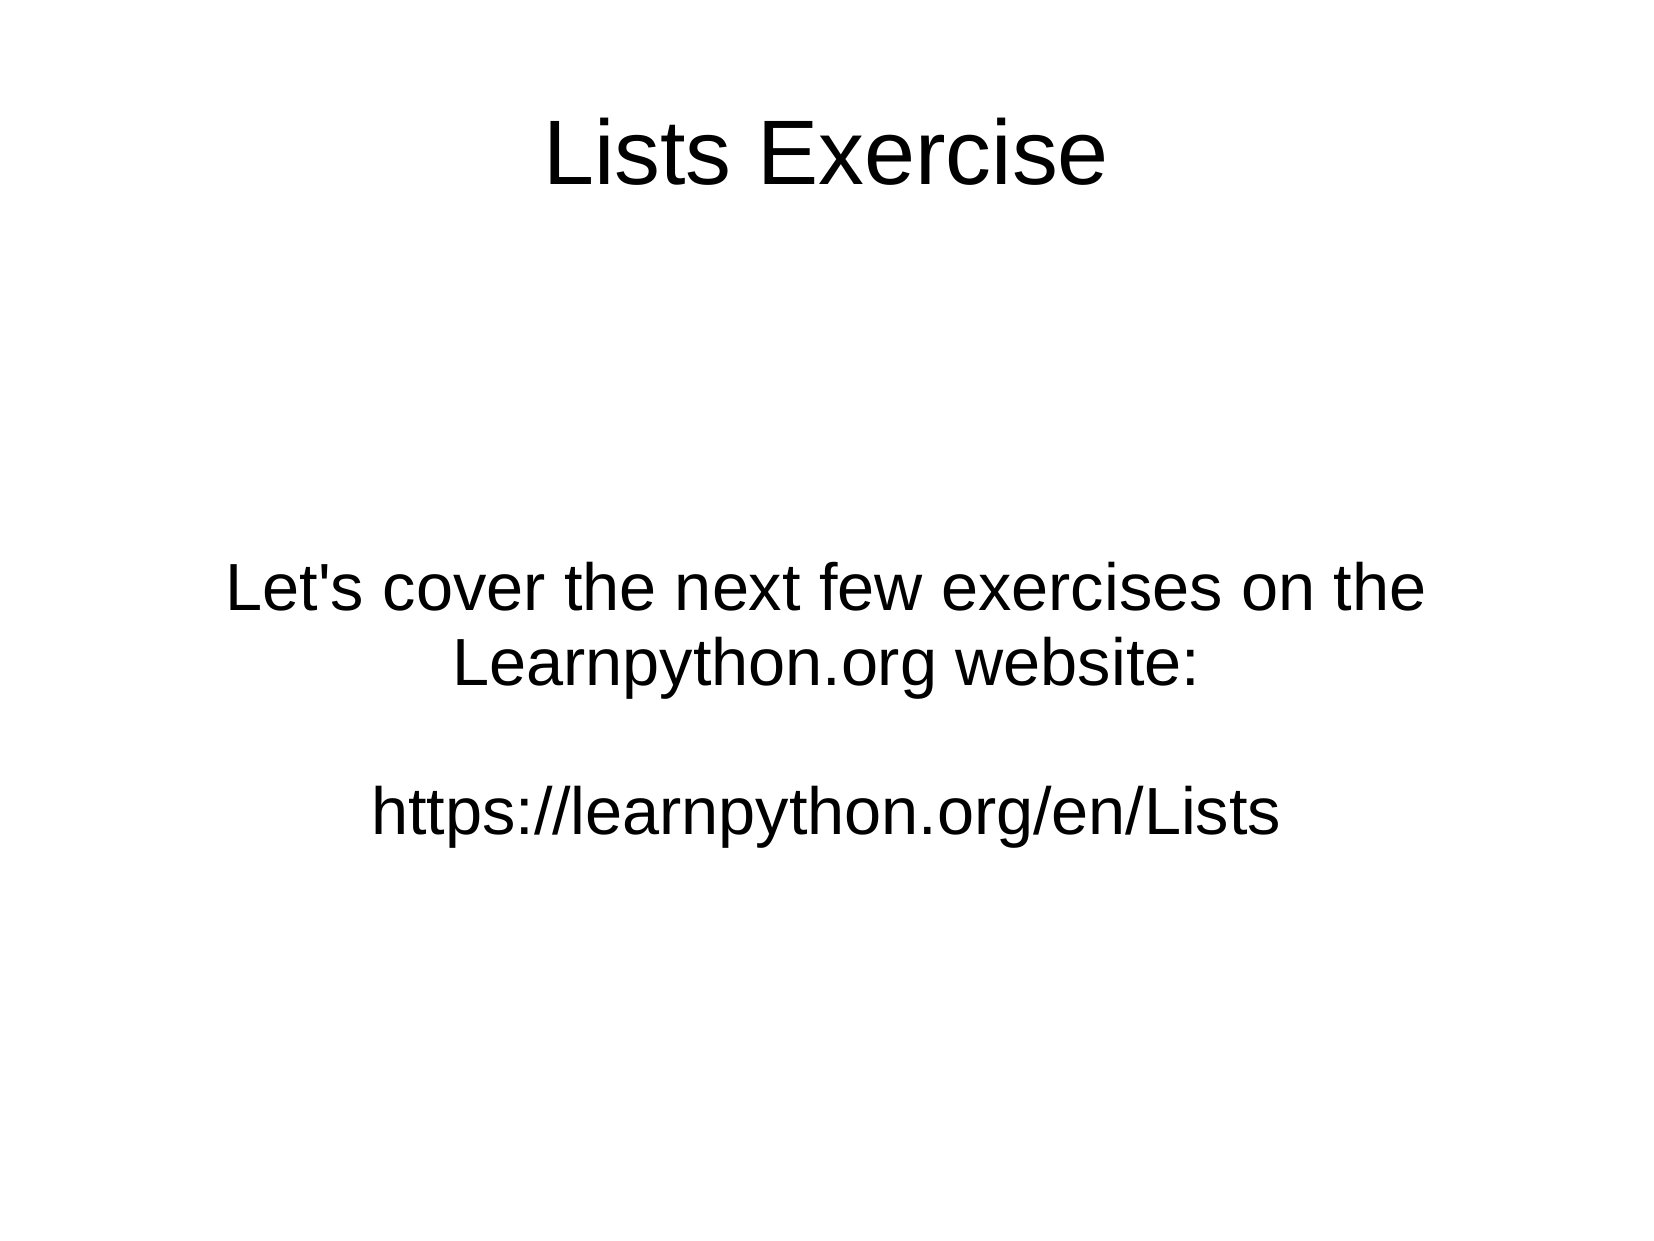

# Lists Exercise
Let's cover the next few exercises on the Learnpython.org website:
https://learnpython.org/en/Lists